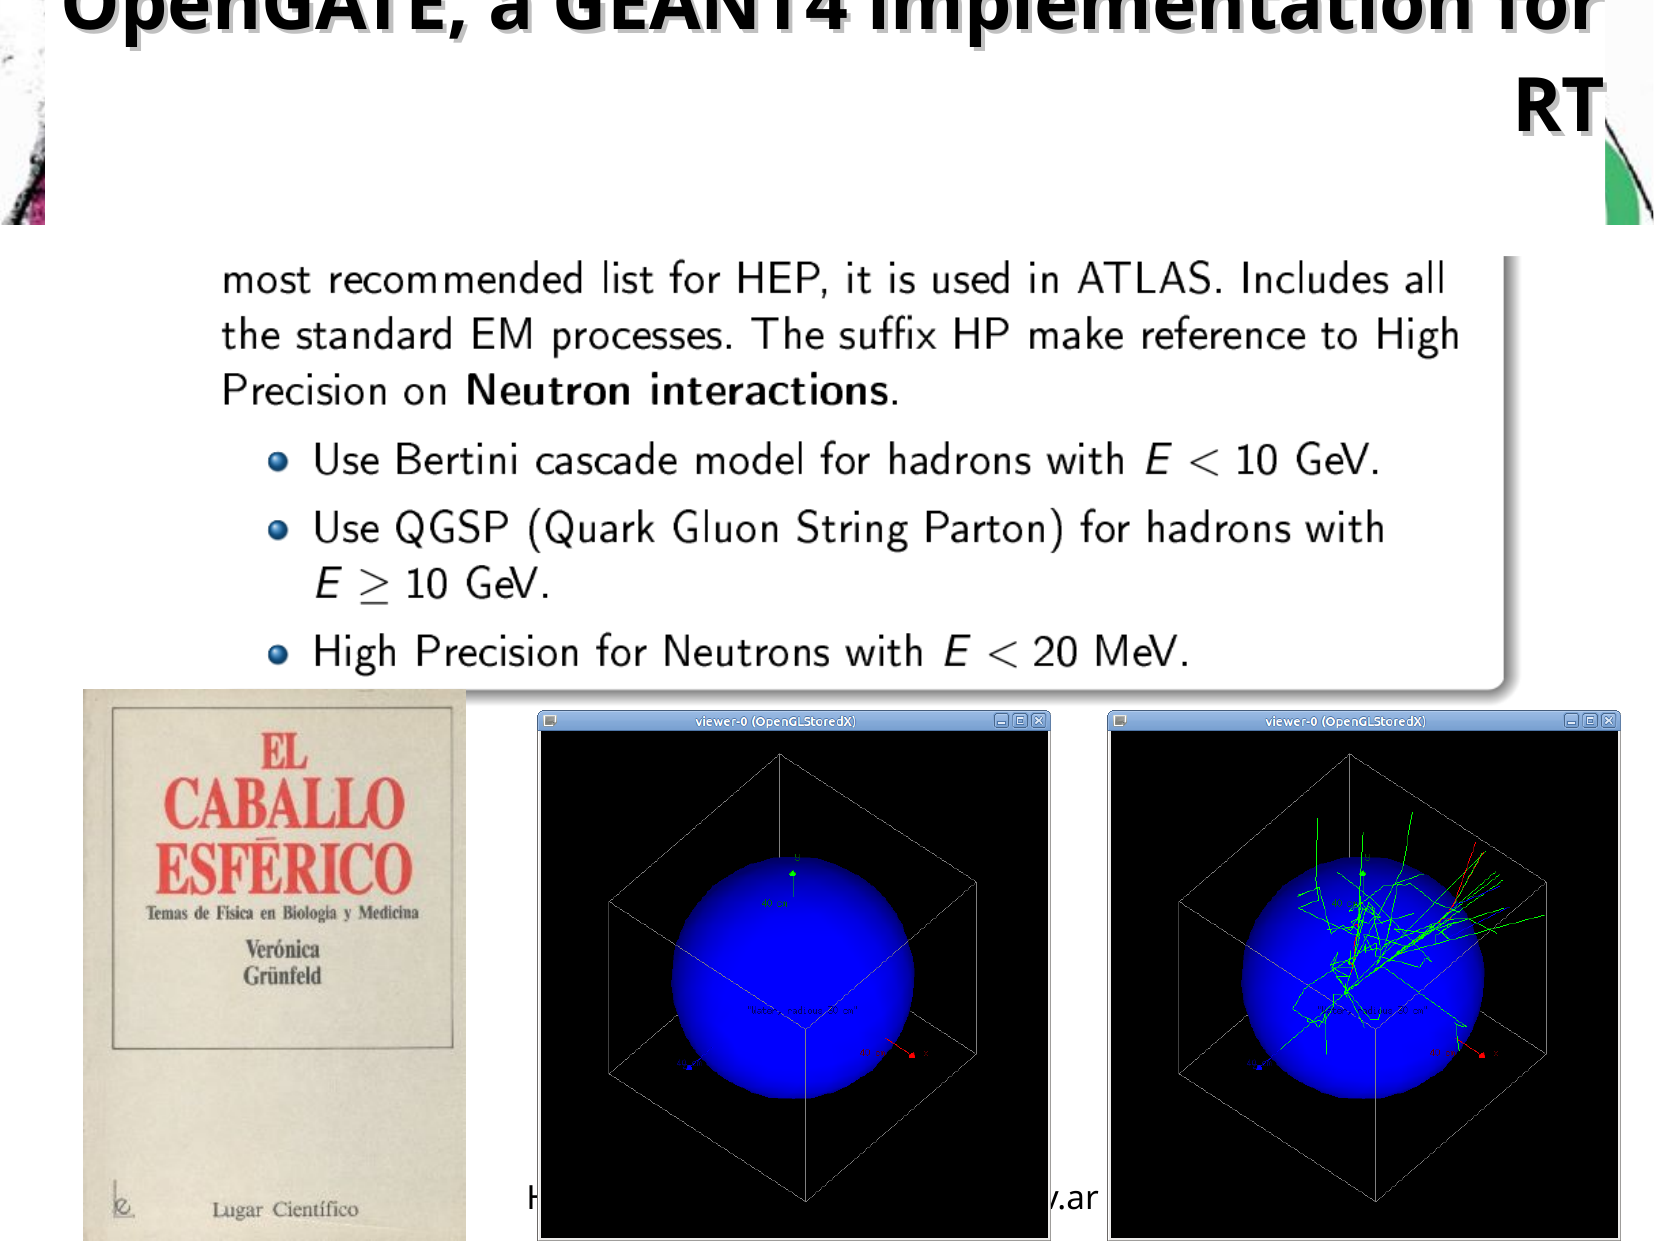

# OpenGATE, a GEANT4 implementation for RT
24/Oct/2016
H. Asorey - asoreyh@cab.cnea.gov.ar
27